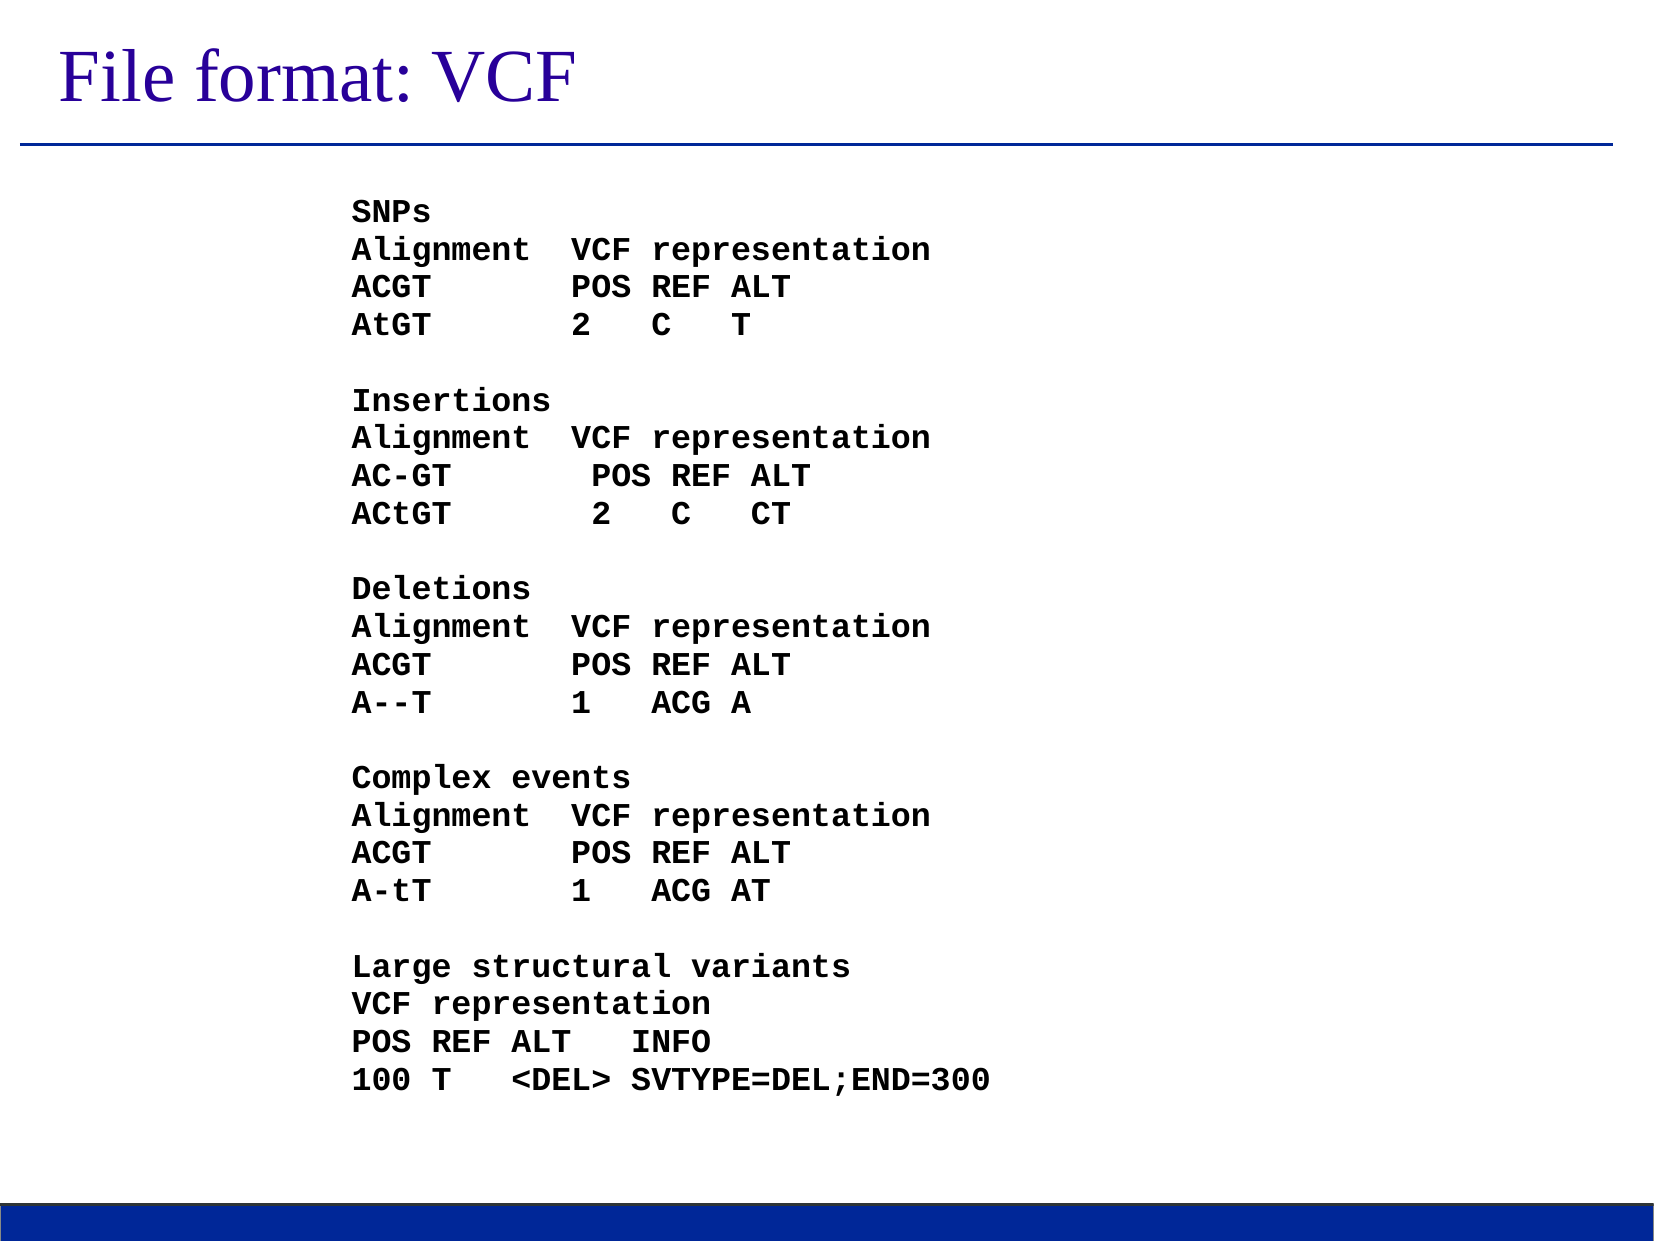

File format: VCF
SNPs
Alignment VCF representation
ACGT POS REF ALT
AtGT 2 C T
Insertions
Alignment VCF representation
AC-GT POS REF ALT
ACtGT 2 C CT
Deletions
Alignment VCF representation
ACGT POS REF ALT
A--T 1 ACG A
Complex events
Alignment VCF representation
ACGT POS REF ALT
A-tT 1 ACG AT
Large structural variants
VCF representation
POS REF ALT INFO
100 T <DEL> SVTYPE=DEL;END=300